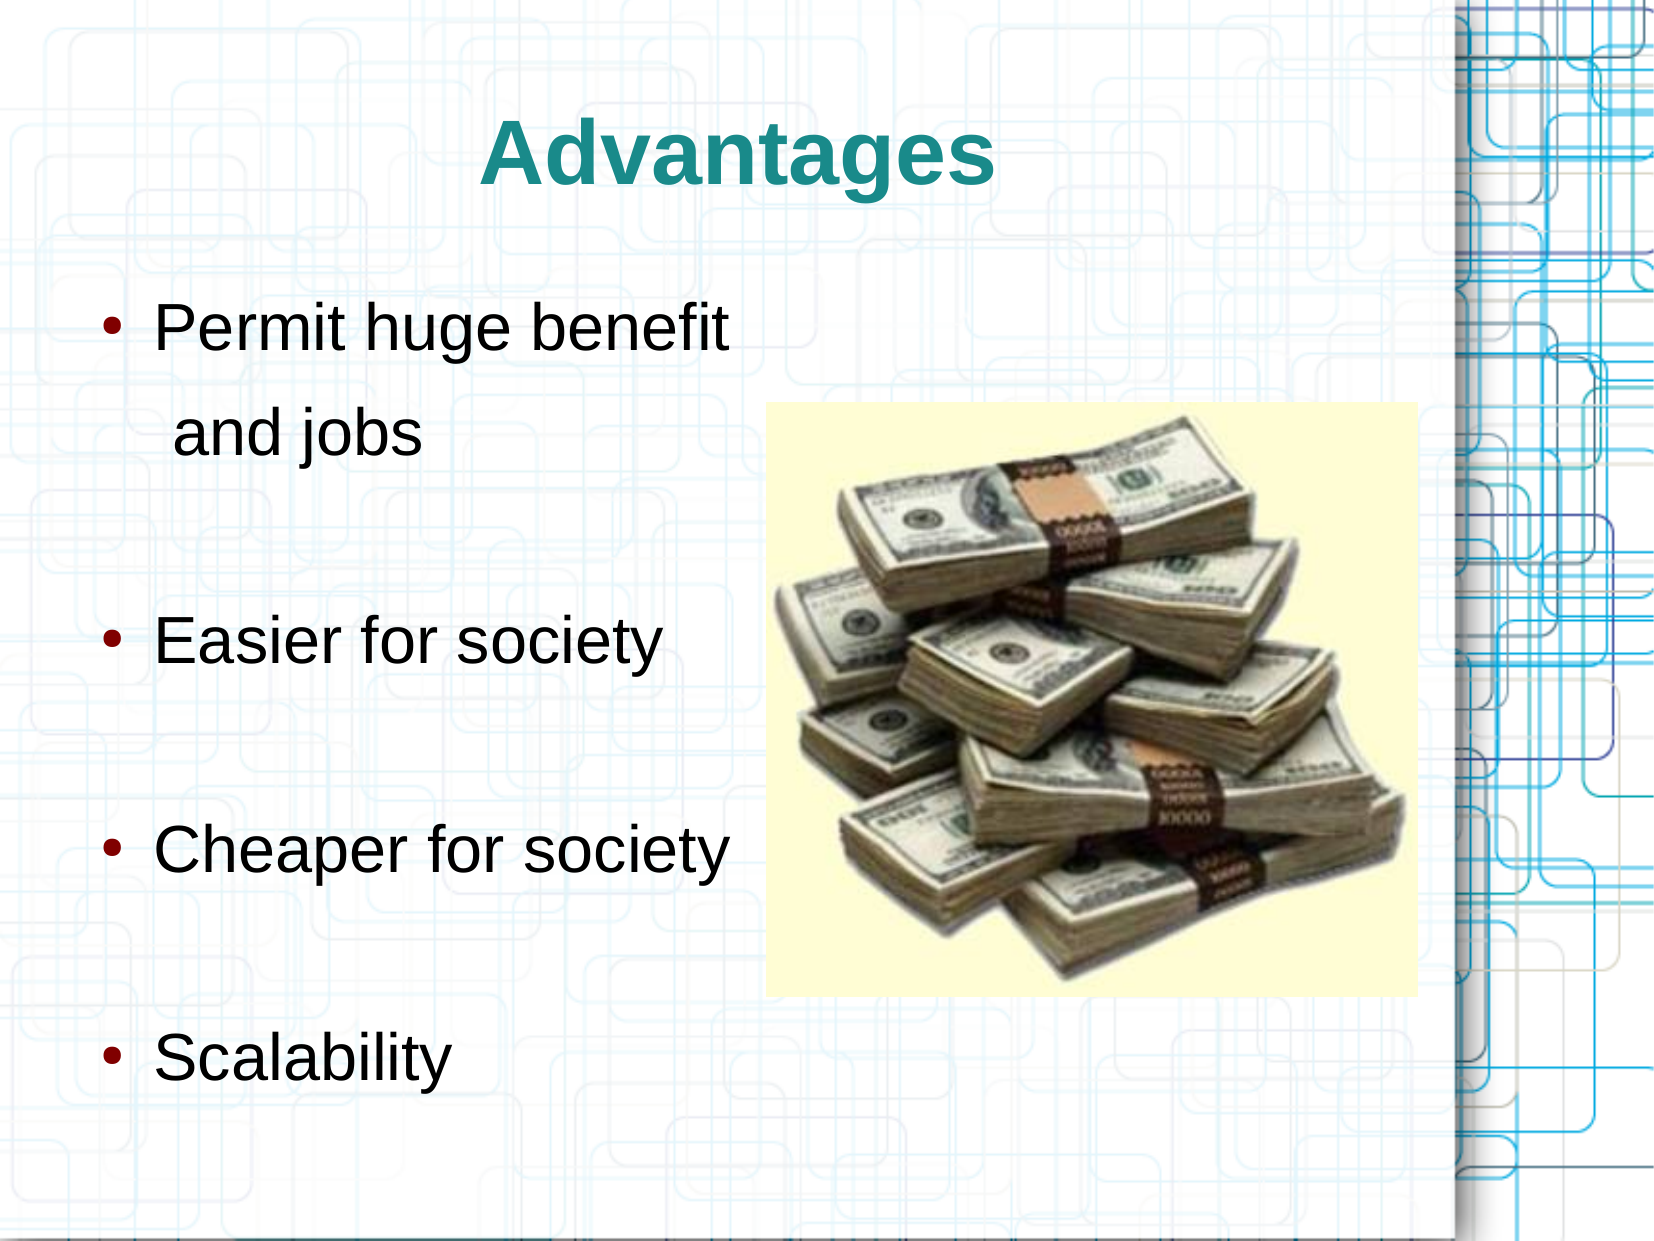

# Advantages
Permit huge benefit
 and jobs
Easier for society
Cheaper for society
Scalability